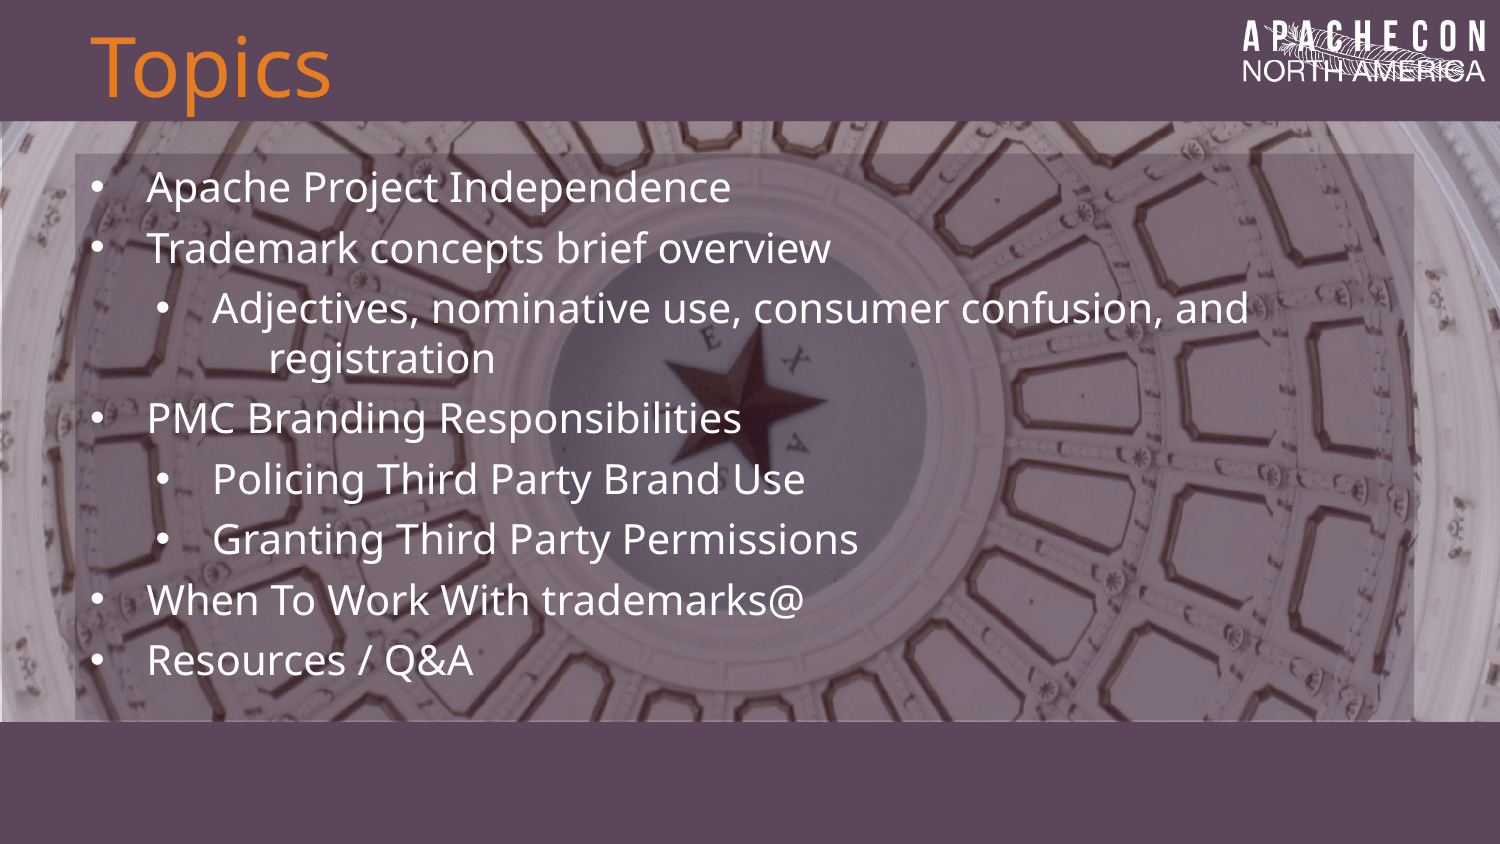

Topics
Apache Project Independence
Trademark concepts brief overview
Adjectives, nominative use, consumer confusion, and registration
PMC Branding Responsibilities
Policing Third Party Brand Use
Granting Third Party Permissions
When To Work With trademarks@
Resources / Q&A